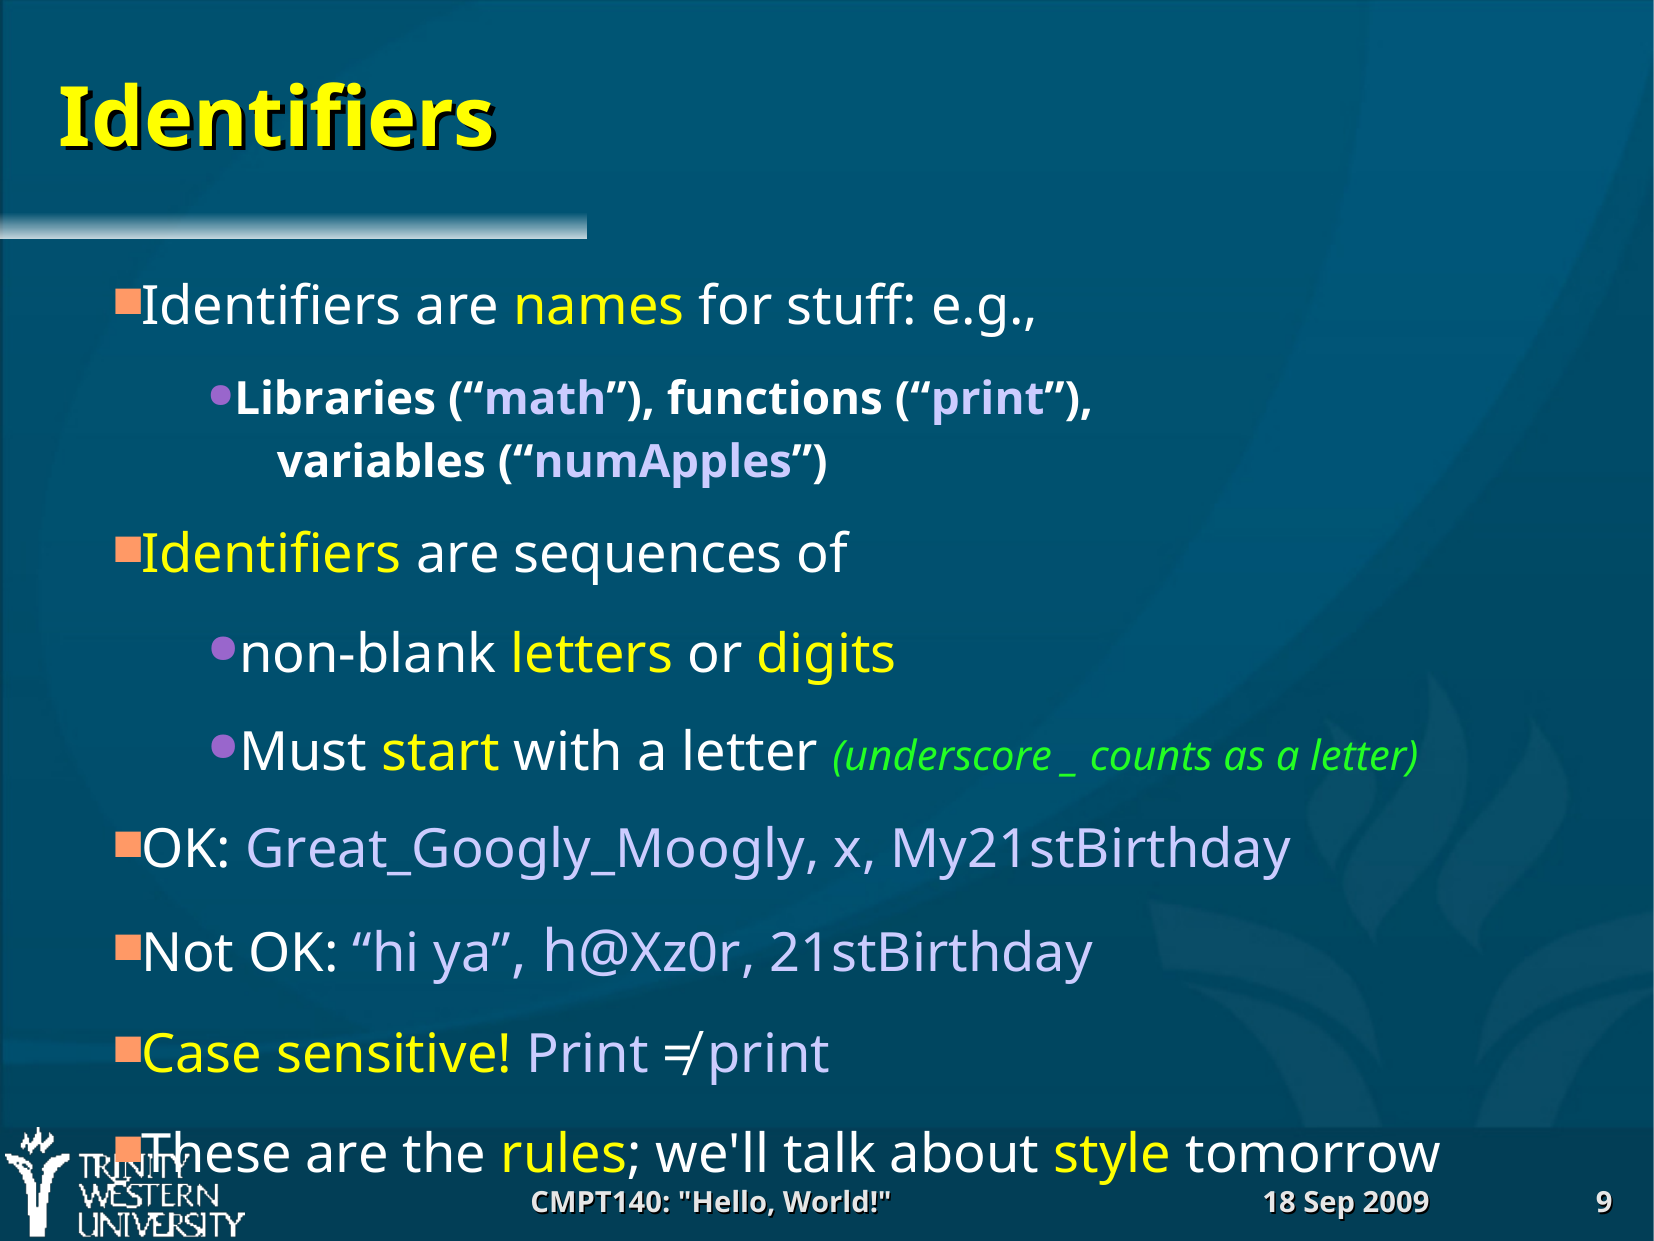

# Identifiers
Identifiers are names for stuff: e.g.,
Libraries (“math”), functions (“print”),
variables (“numApples”)
Identifiers are sequences of
non-blank letters or digits
Must start with a letter (underscore _ counts as a letter)
OK: Great_Googly_Moogly, x, My21stBirthday
Not OK: “hi ya”, h@Xz0r, 21stBirthday
Case sensitive! Print ≠ print
These are the rules; we'll talk about style tomorrow
CMPT140: "Hello, World!"
18 Sep 2009
9